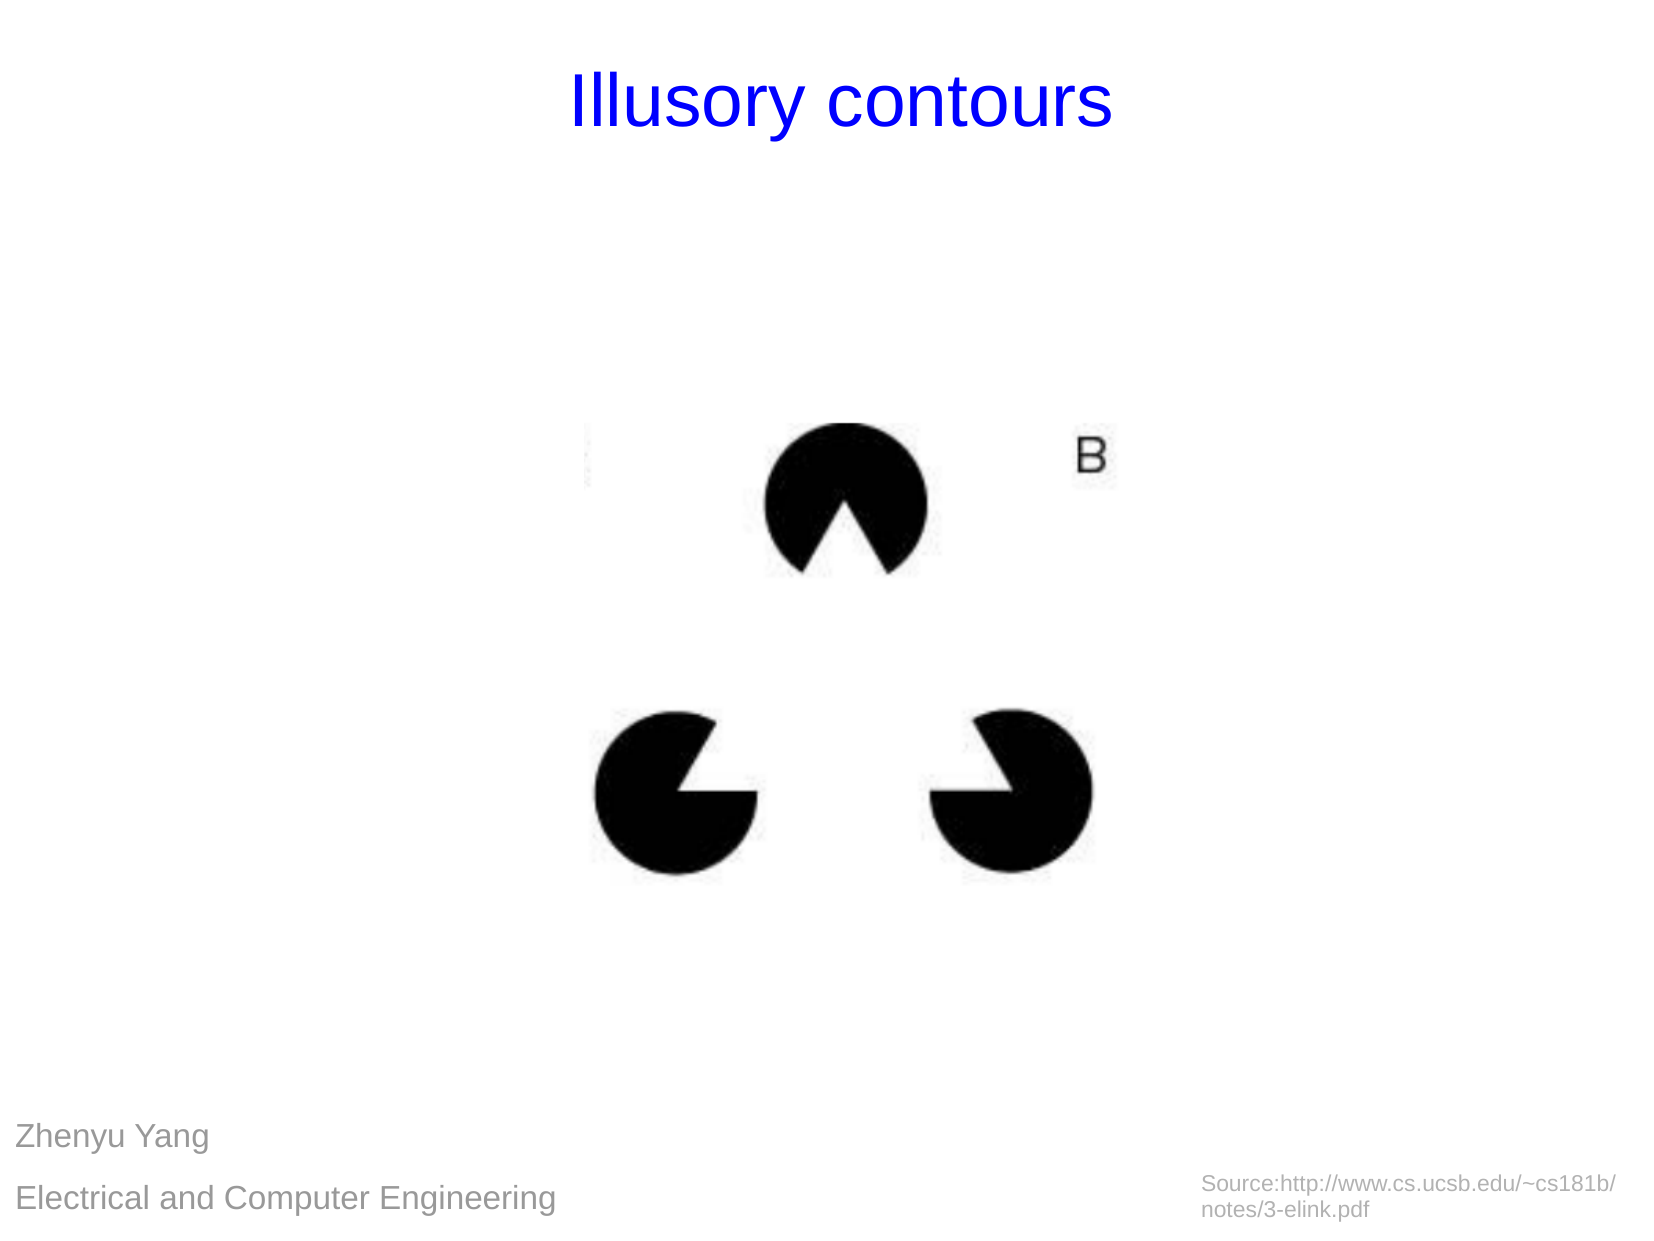

Illusory contours
Zhenyu Yang
Electrical and Computer Engineering
Source:http://www.cs.ucsb.edu/~cs181b/notes/3-elink.pdf